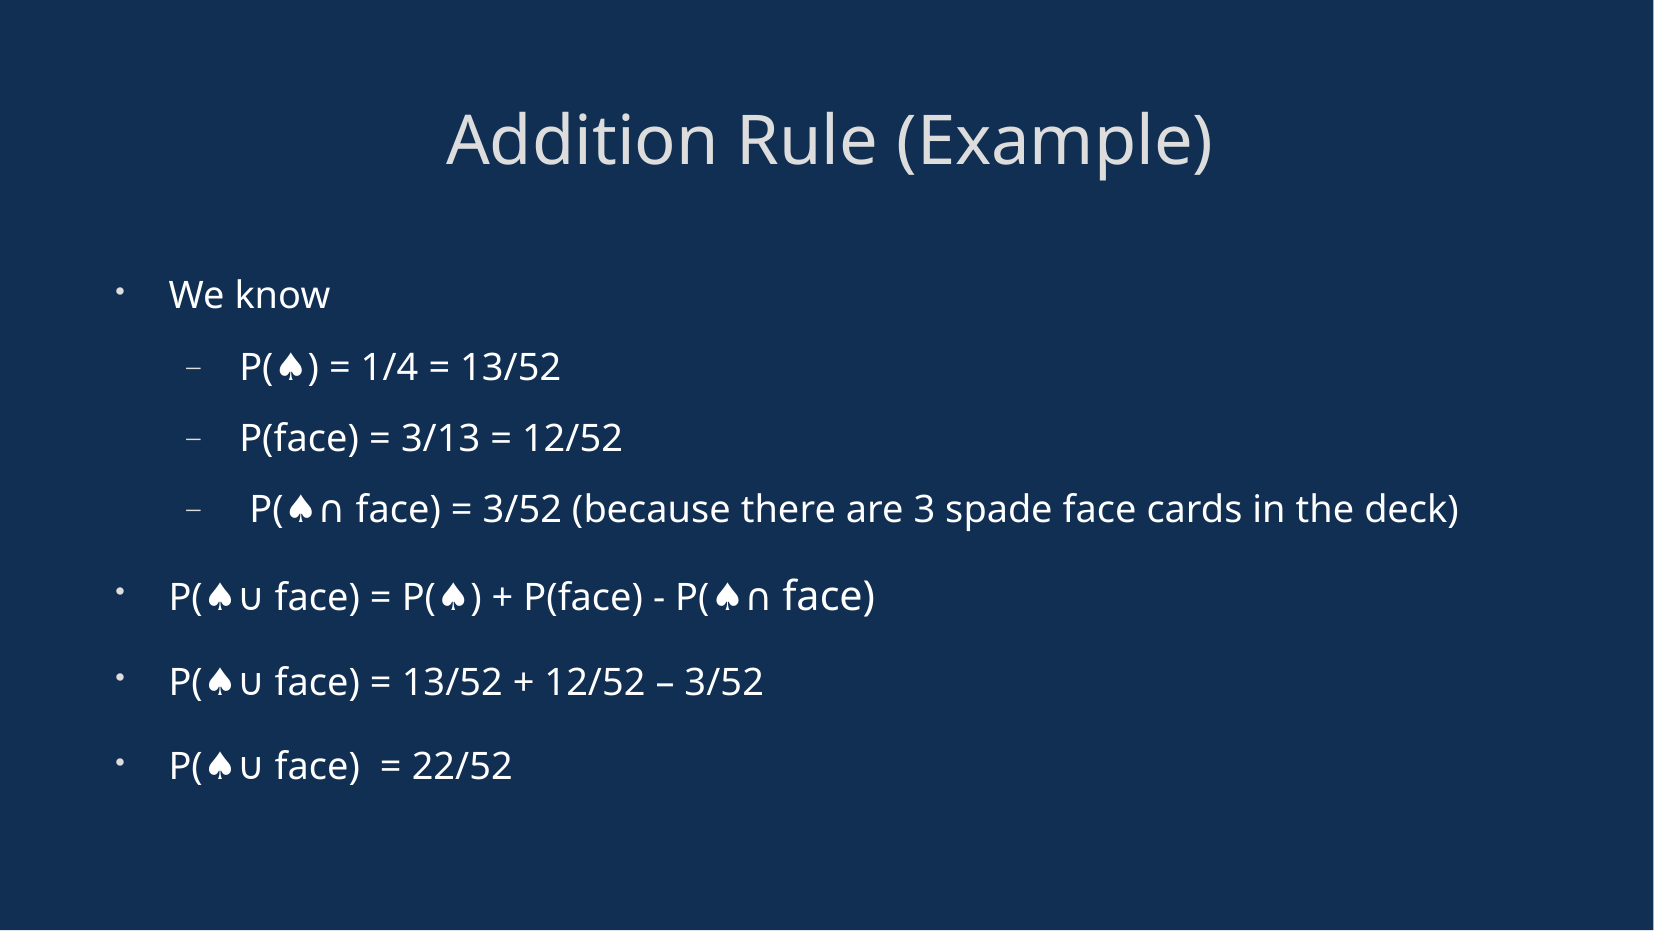

# Addition Rule (Example)
We know
P(♠) = 1/4 = 13/52
P(face) = 3/13 = 12/52
 P(♠∩ face) = 3/52 (because there are 3 spade face cards in the deck)
P(♠∪ face) = P(♠) + P(face) - P(♠∩ face)
P(♠∪ face) = 13/52 + 12/52 – 3/52
P(♠∪ face) = 22/52